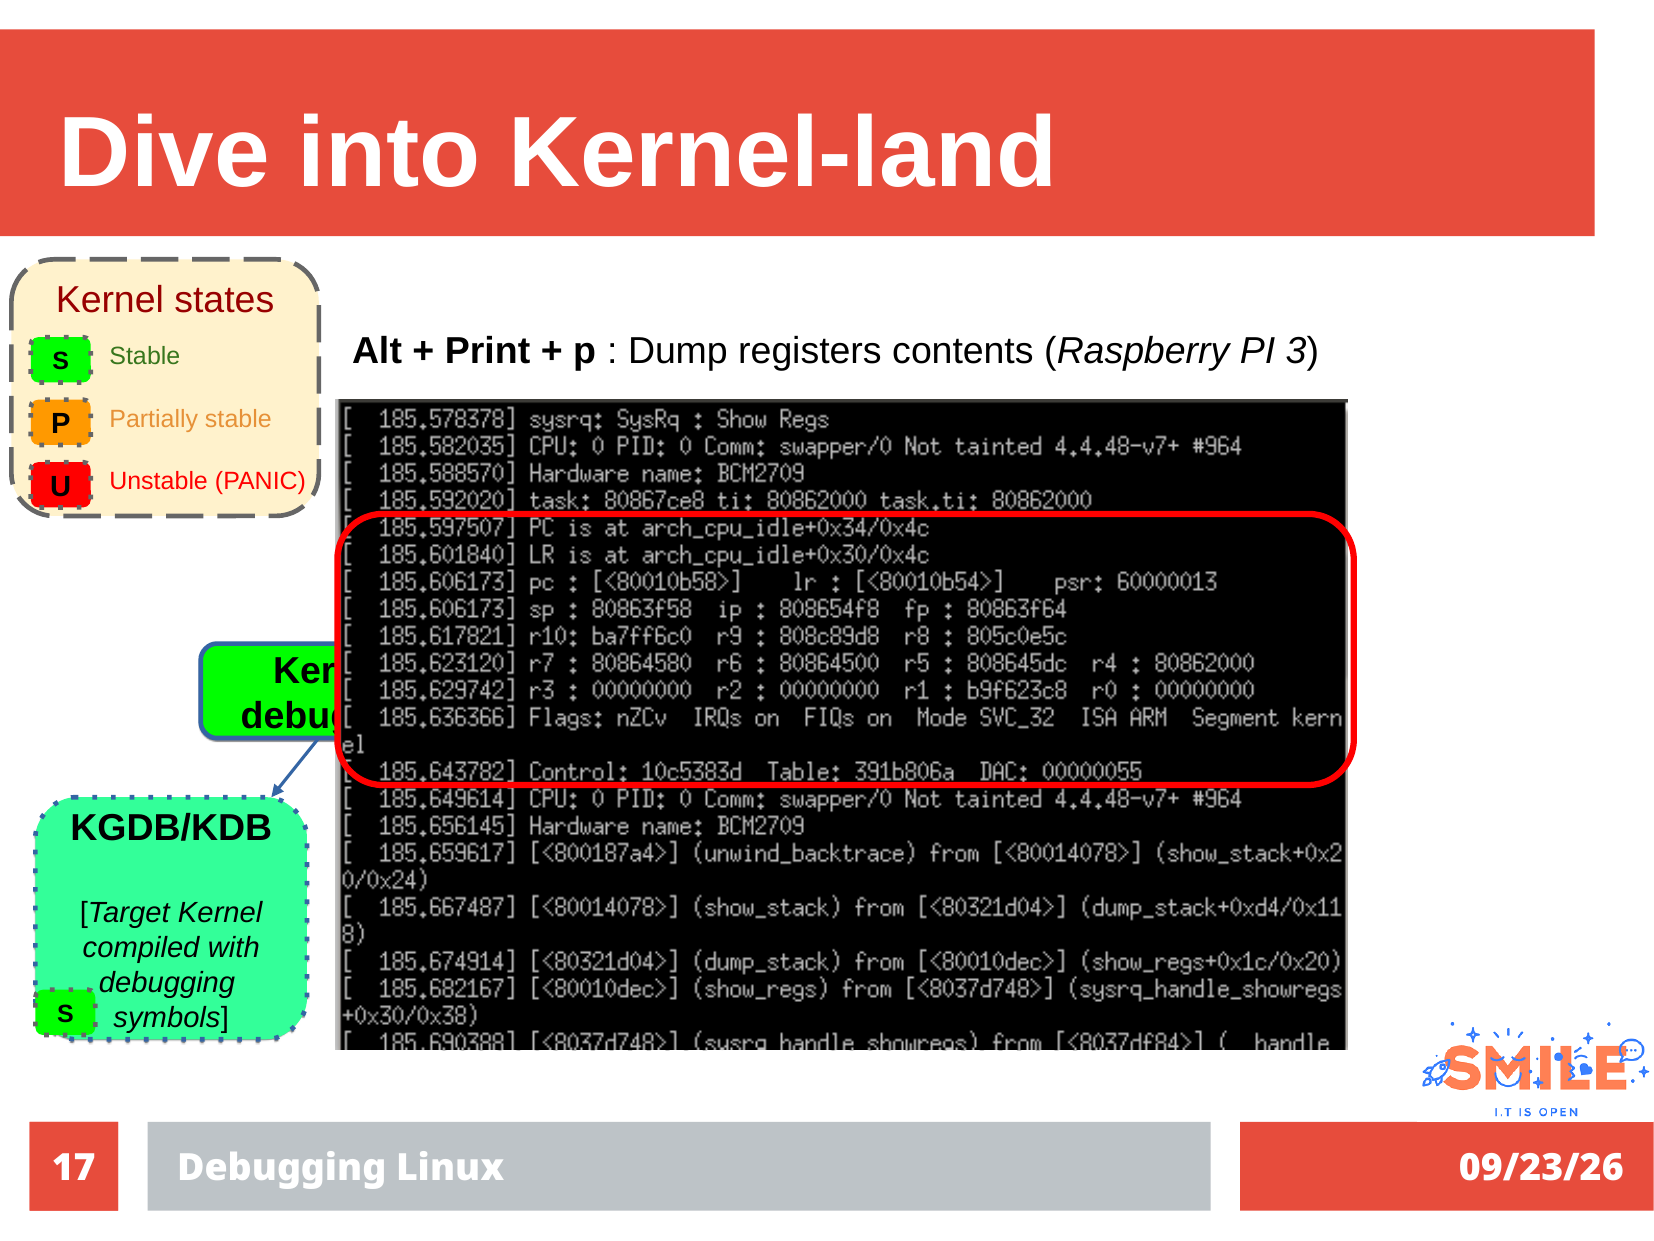

Dive into Kernel-land
Kernel states
Alt + Print + p : Dump registers contents (Raspberry PI 3)
Stable
S
Partially stable
P
Linux Kernel debugging
Unstable (PANIC)
U
System
Faults
Kernel
debuggers
System not
responding
System responding
KGDB/KDB
[Target Kernel compiled with debugging
symbols]
Kernel oops
Kernel hangs
Magic SysRq
Keys
(Alt + Imp + Key)
S
P
P
17
Debugging Linux